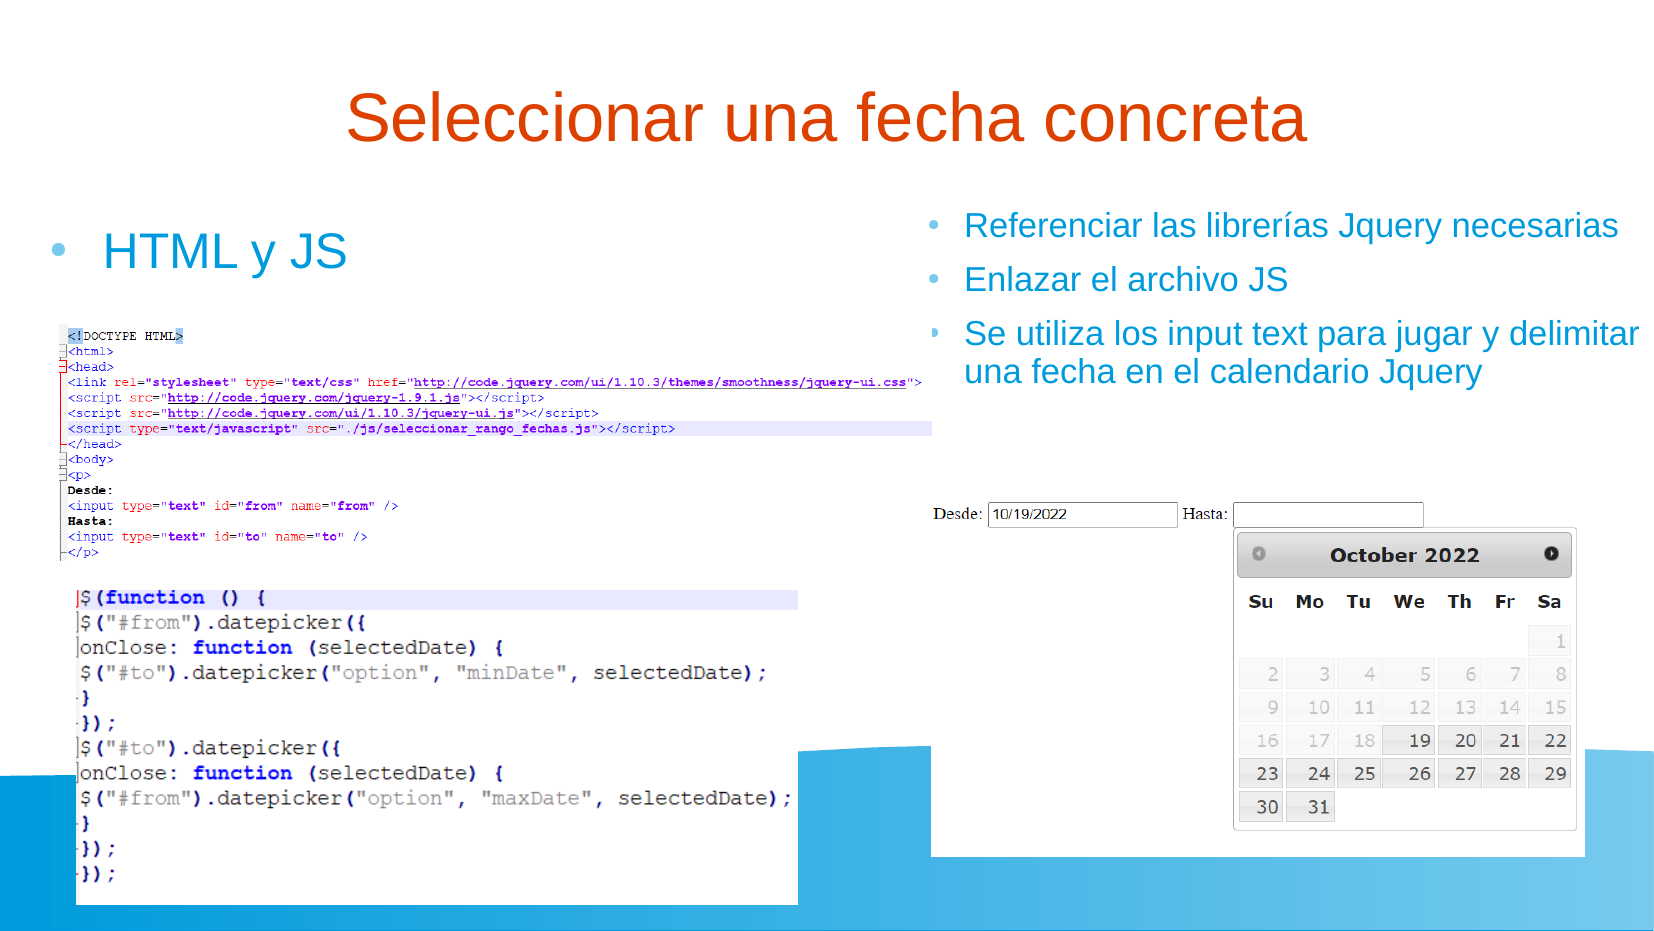

# Seleccionar una fecha concreta
Referenciar las librerías Jquery necesarias
Enlazar el archivo JS
Se utiliza los input text para jugar y delimitar una fecha en el calendario Jquery
HTML y JS